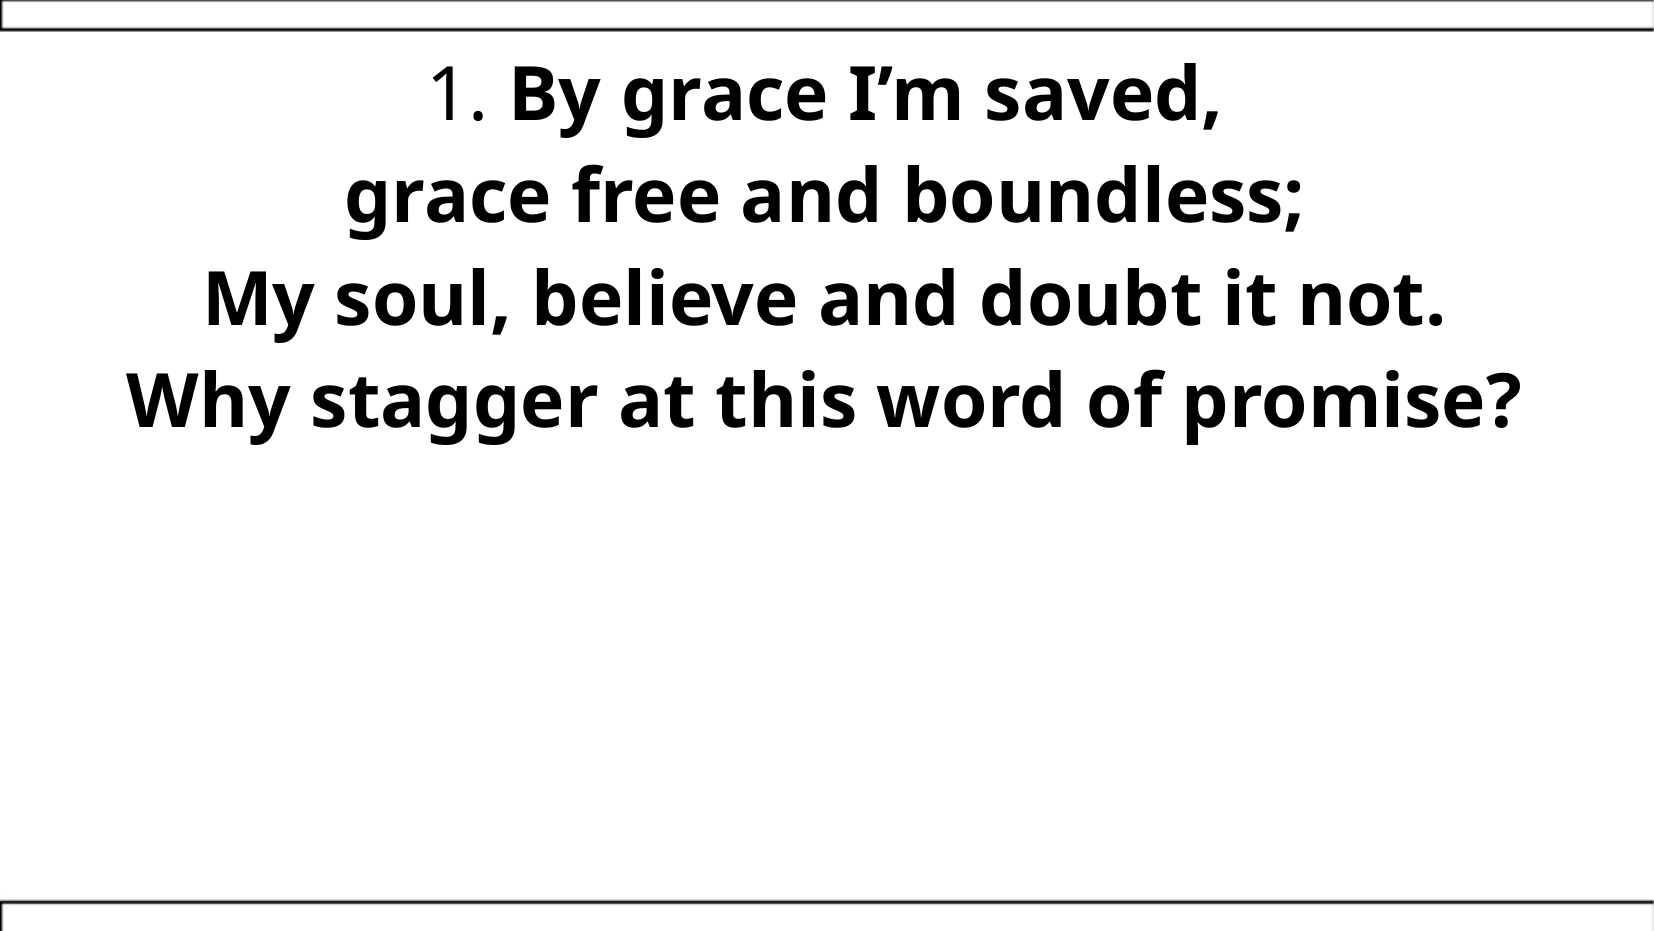

1. By grace I’m saved,
grace free and boundless;
My soul, believe and doubt it not.
Why stagger at this word of promise?